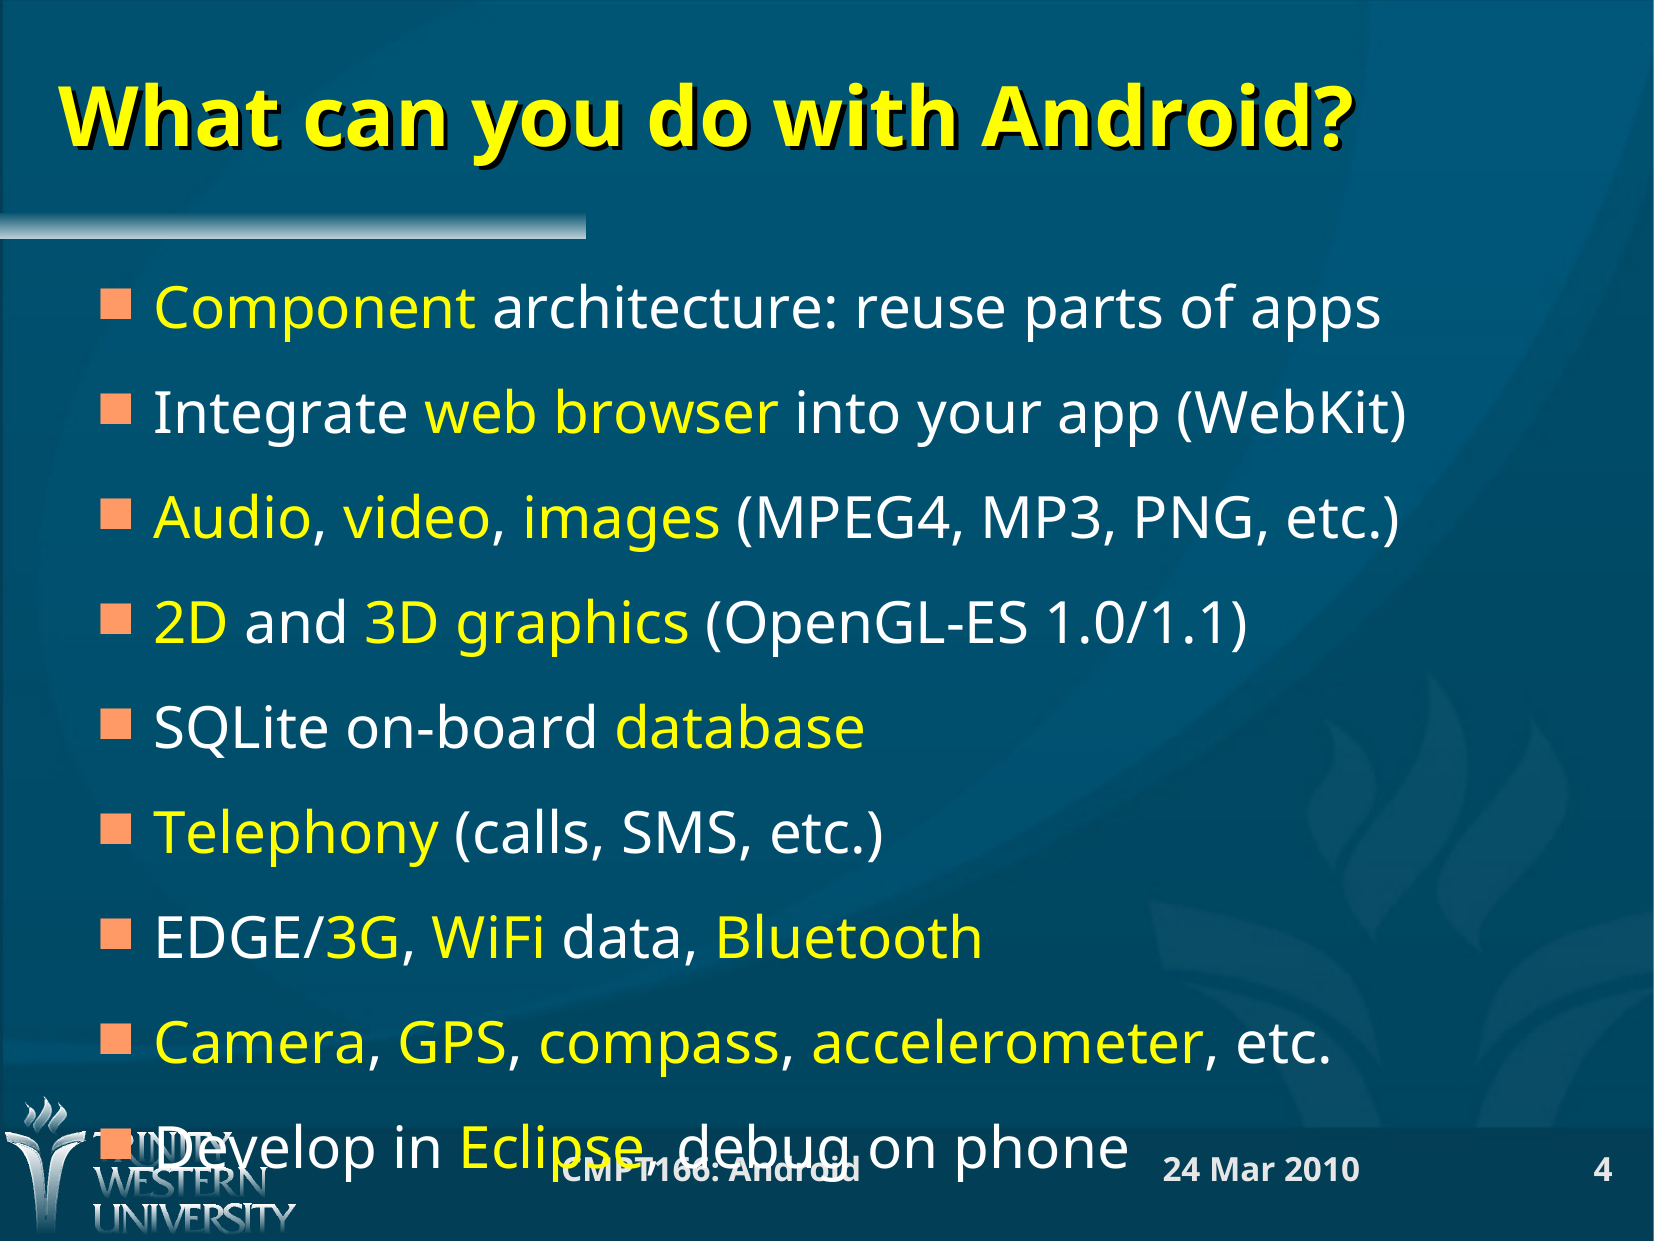

# What can you do with Android?
Component architecture: reuse parts of apps
Integrate web browser into your app (WebKit)
Audio, video, images (MPEG4, MP3, PNG, etc.)
2D and 3D graphics (OpenGL-ES 1.0/1.1)
SQLite on-board database
Telephony (calls, SMS, etc.)
EDGE/3G, WiFi data, Bluetooth
Camera, GPS, compass, accelerometer, etc.
Develop in Eclipse, debug on phone
CMPT166: Android
24 Mar 2010
4